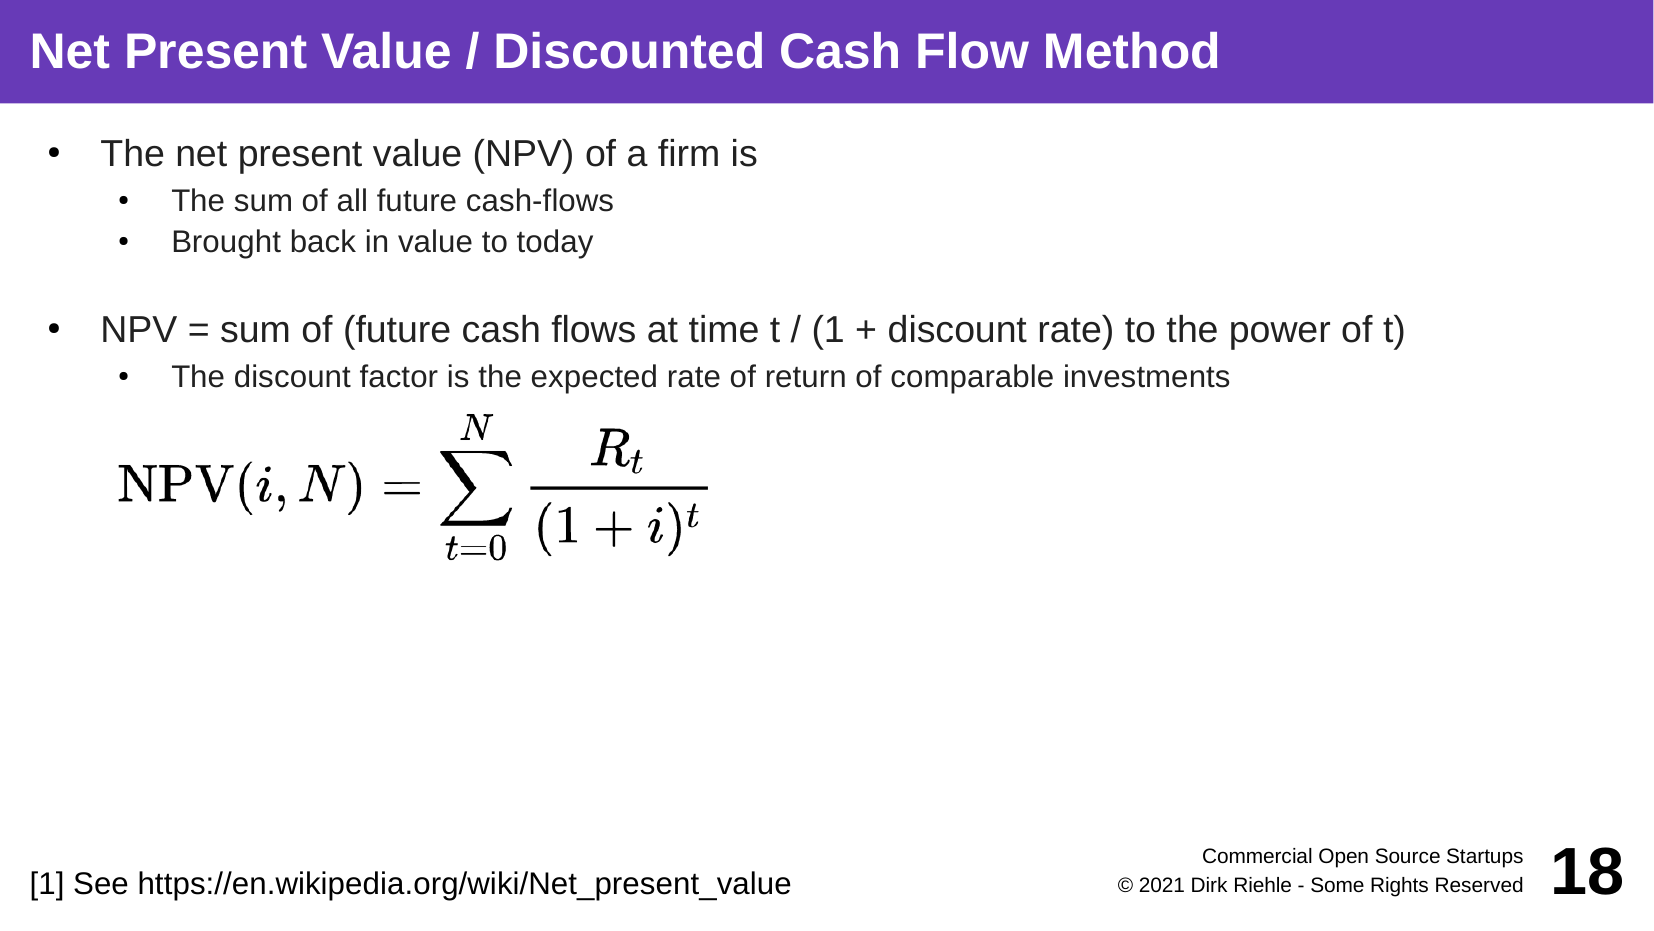

# Net Present Value / Discounted Cash Flow Method
The net present value (NPV) of a firm is
The sum of all future cash-flows
Brought back in value to today
NPV = sum of (future cash flows at time t / (1 + discount rate) to the power of t)
The discount factor is the expected rate of return of comparable investments
[1] See https://en.wikipedia.org/wiki/Net_present_value
Commercial Open Source Startups
18
© 2021 Dirk Riehle - Some Rights Reserved